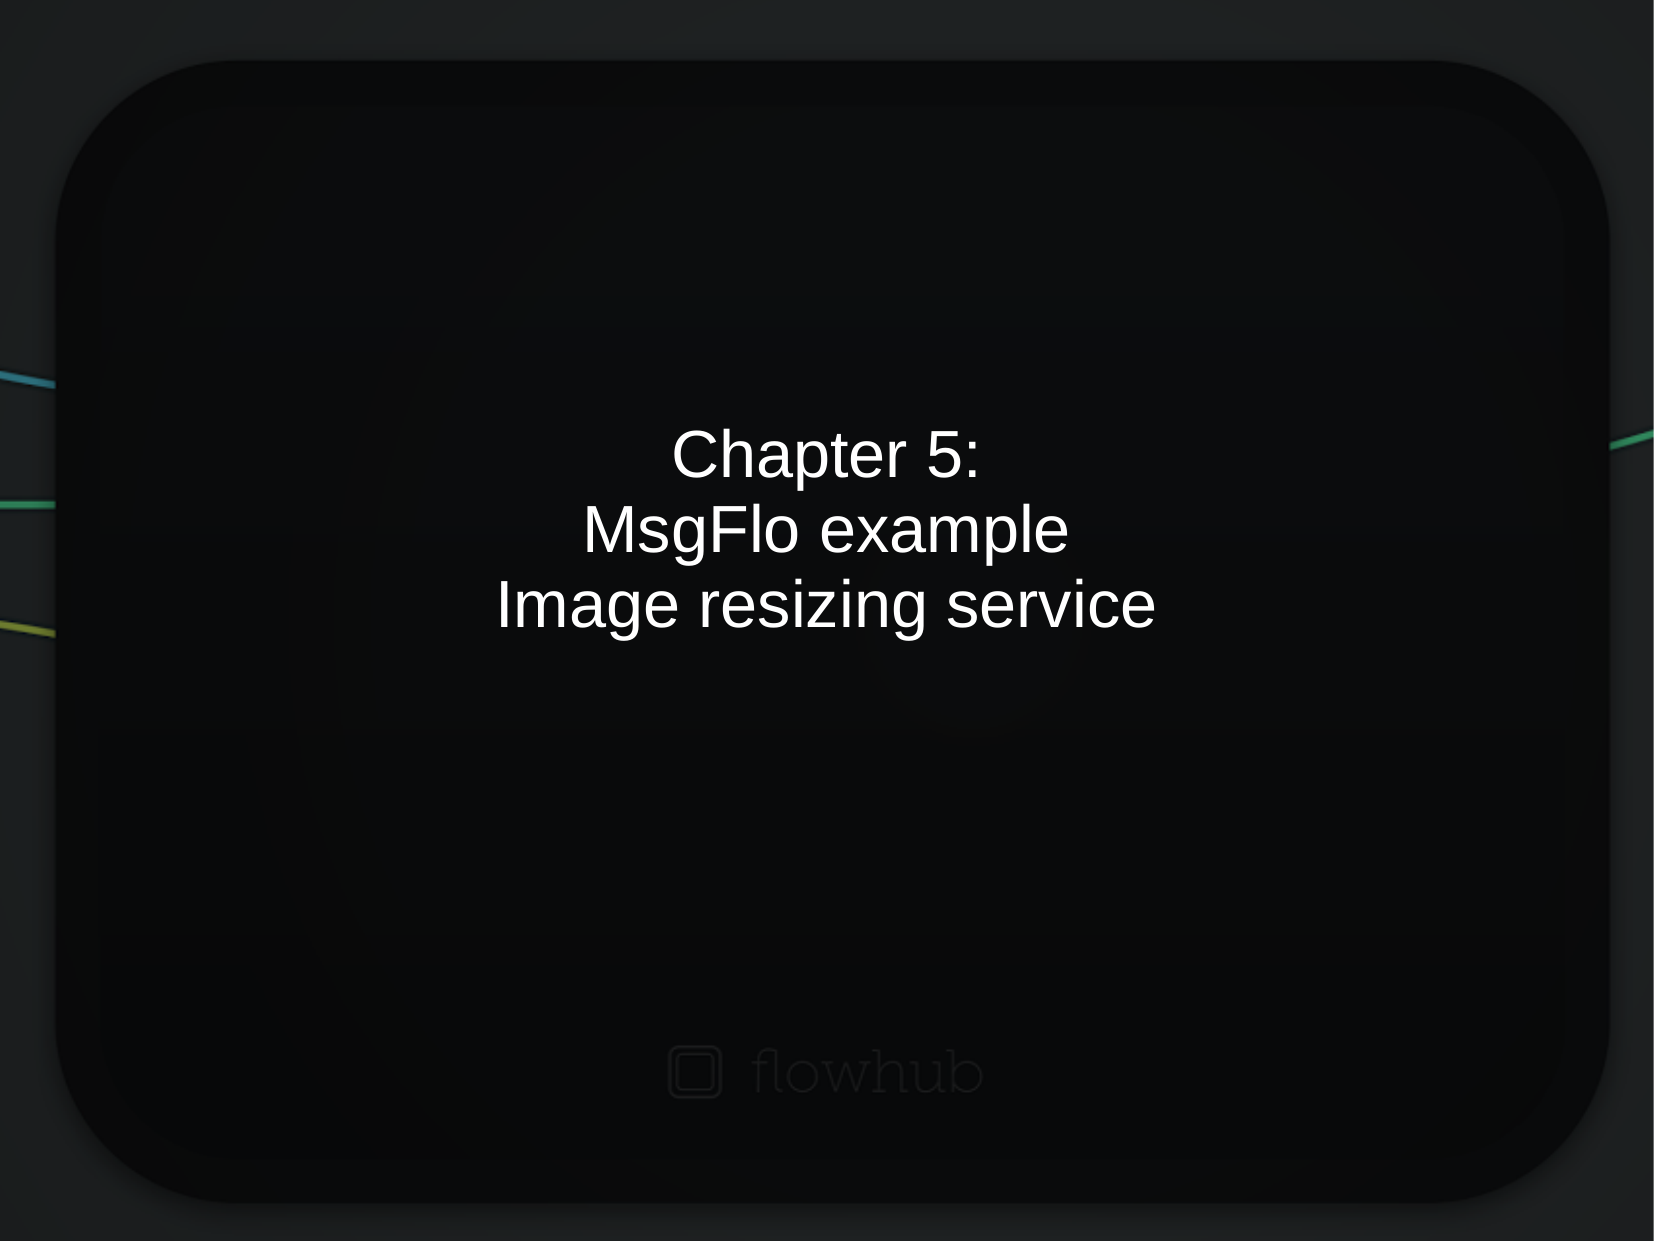

# Chapter 5: MsgFlo example Image resizing service